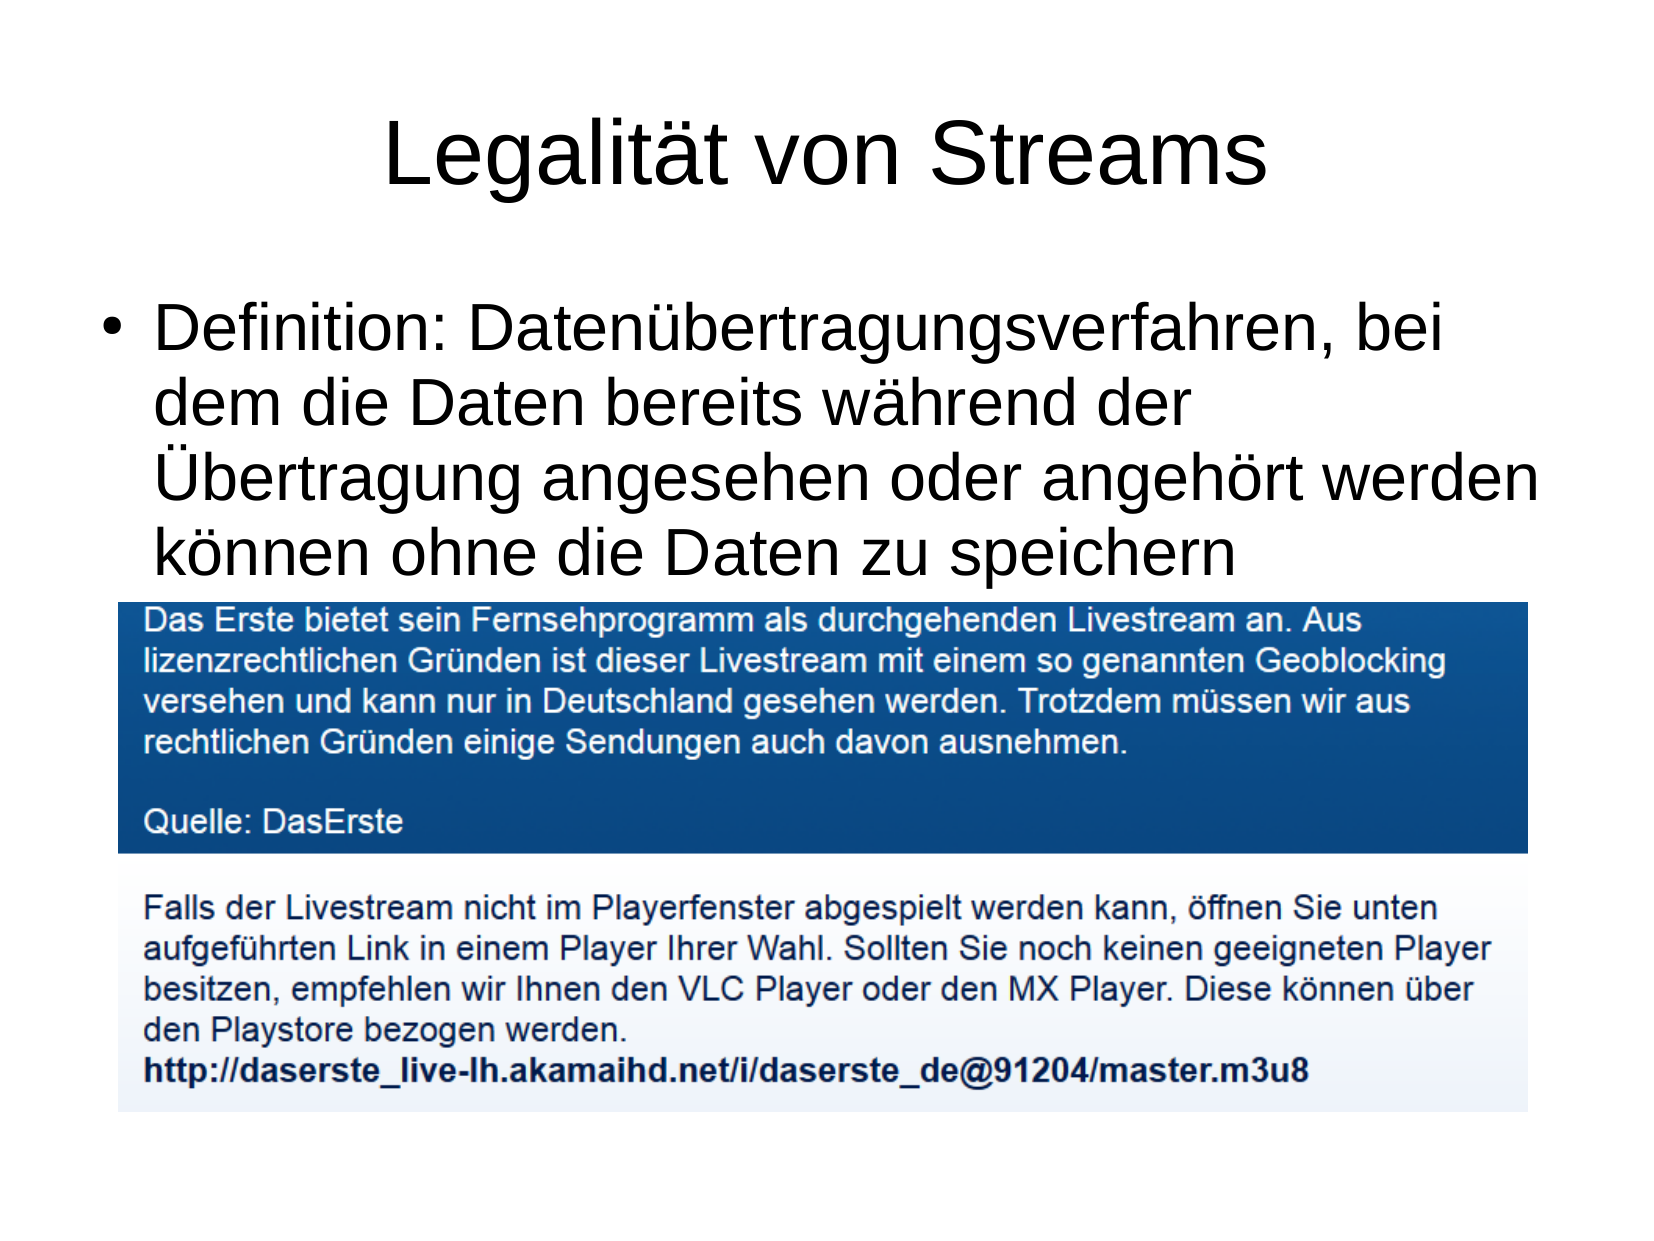

# Legalität von Streams
Definition: Datenübertragungsverfahren, bei dem die Daten bereits während der Übertragung angesehen oder angehört werden können ohne die Daten zu speichern